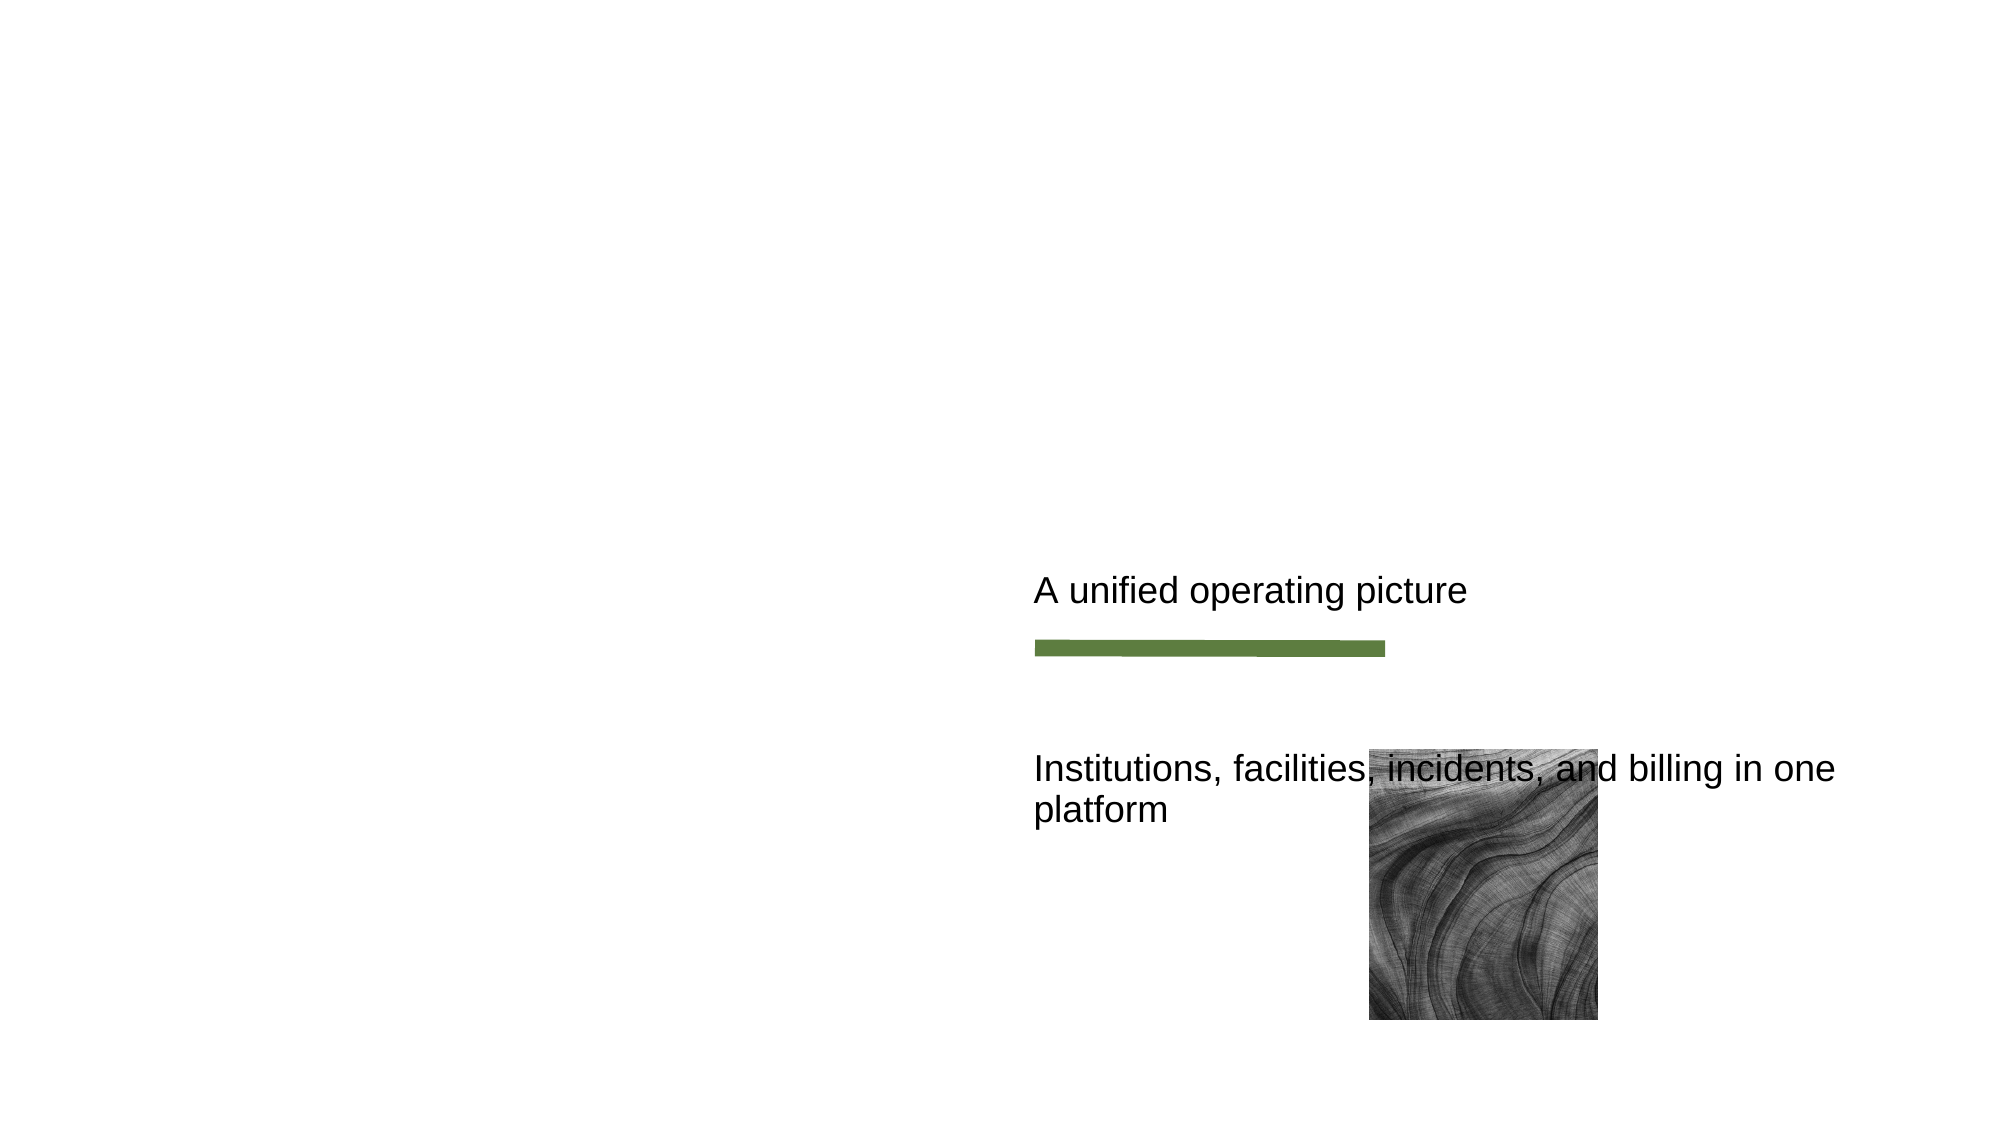

# A unified operating picture
Institutions, facilities, incidents, and billing in one platform